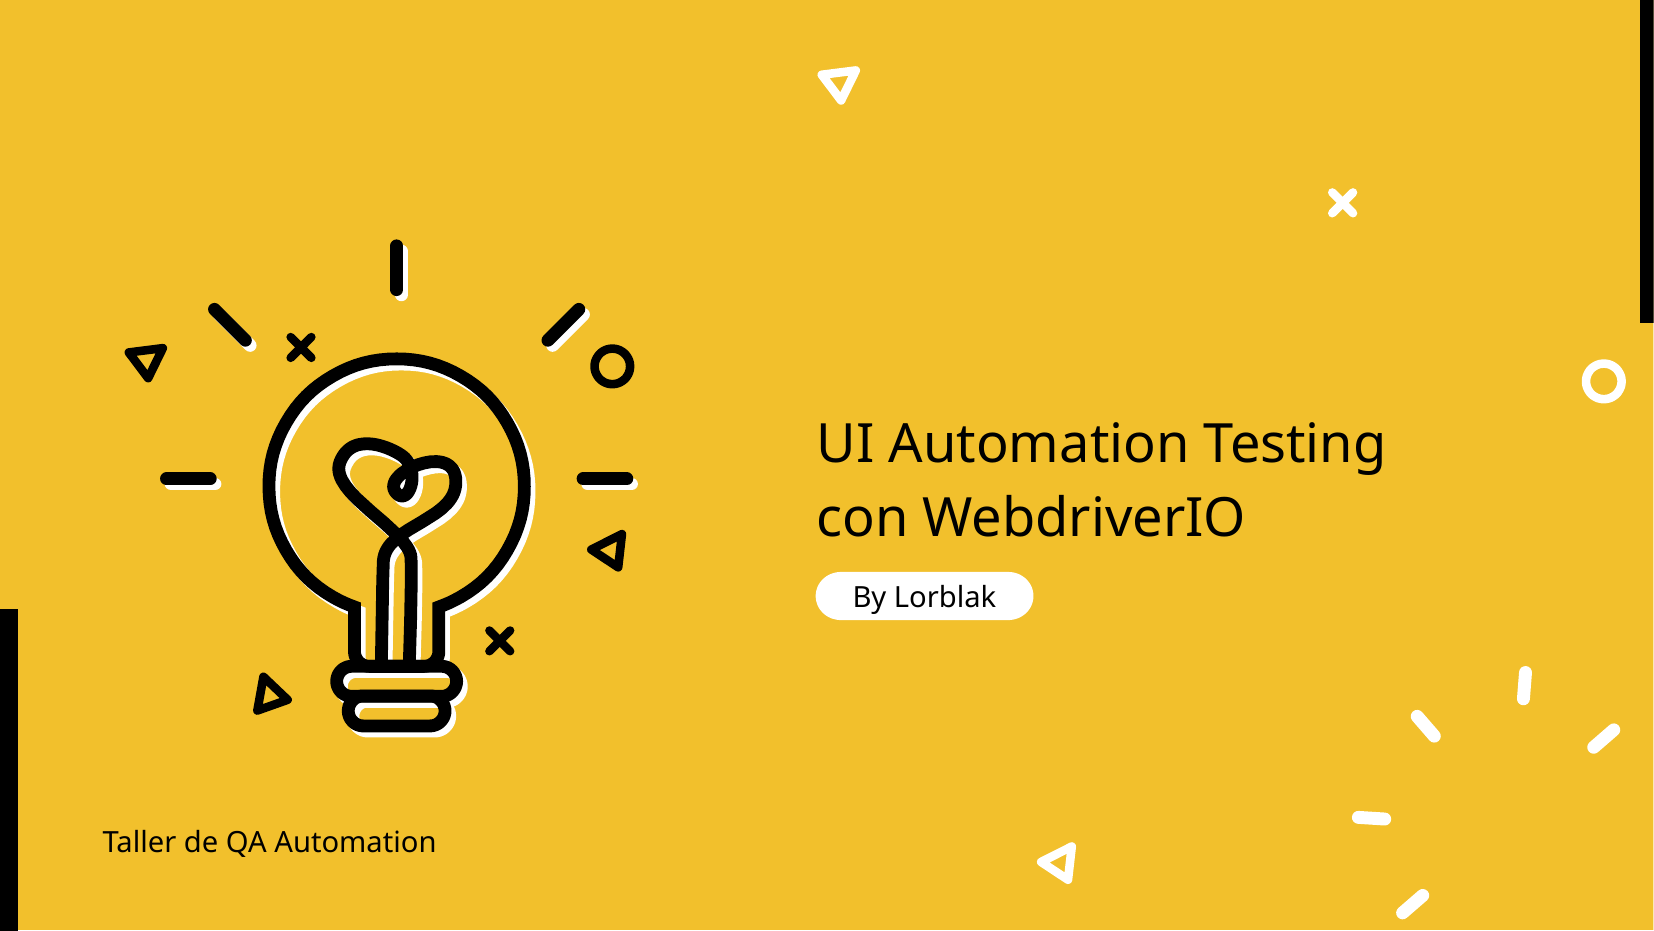

# UI Automation Testing con WebdriverIO
By Lorblak
Taller de QA Automation